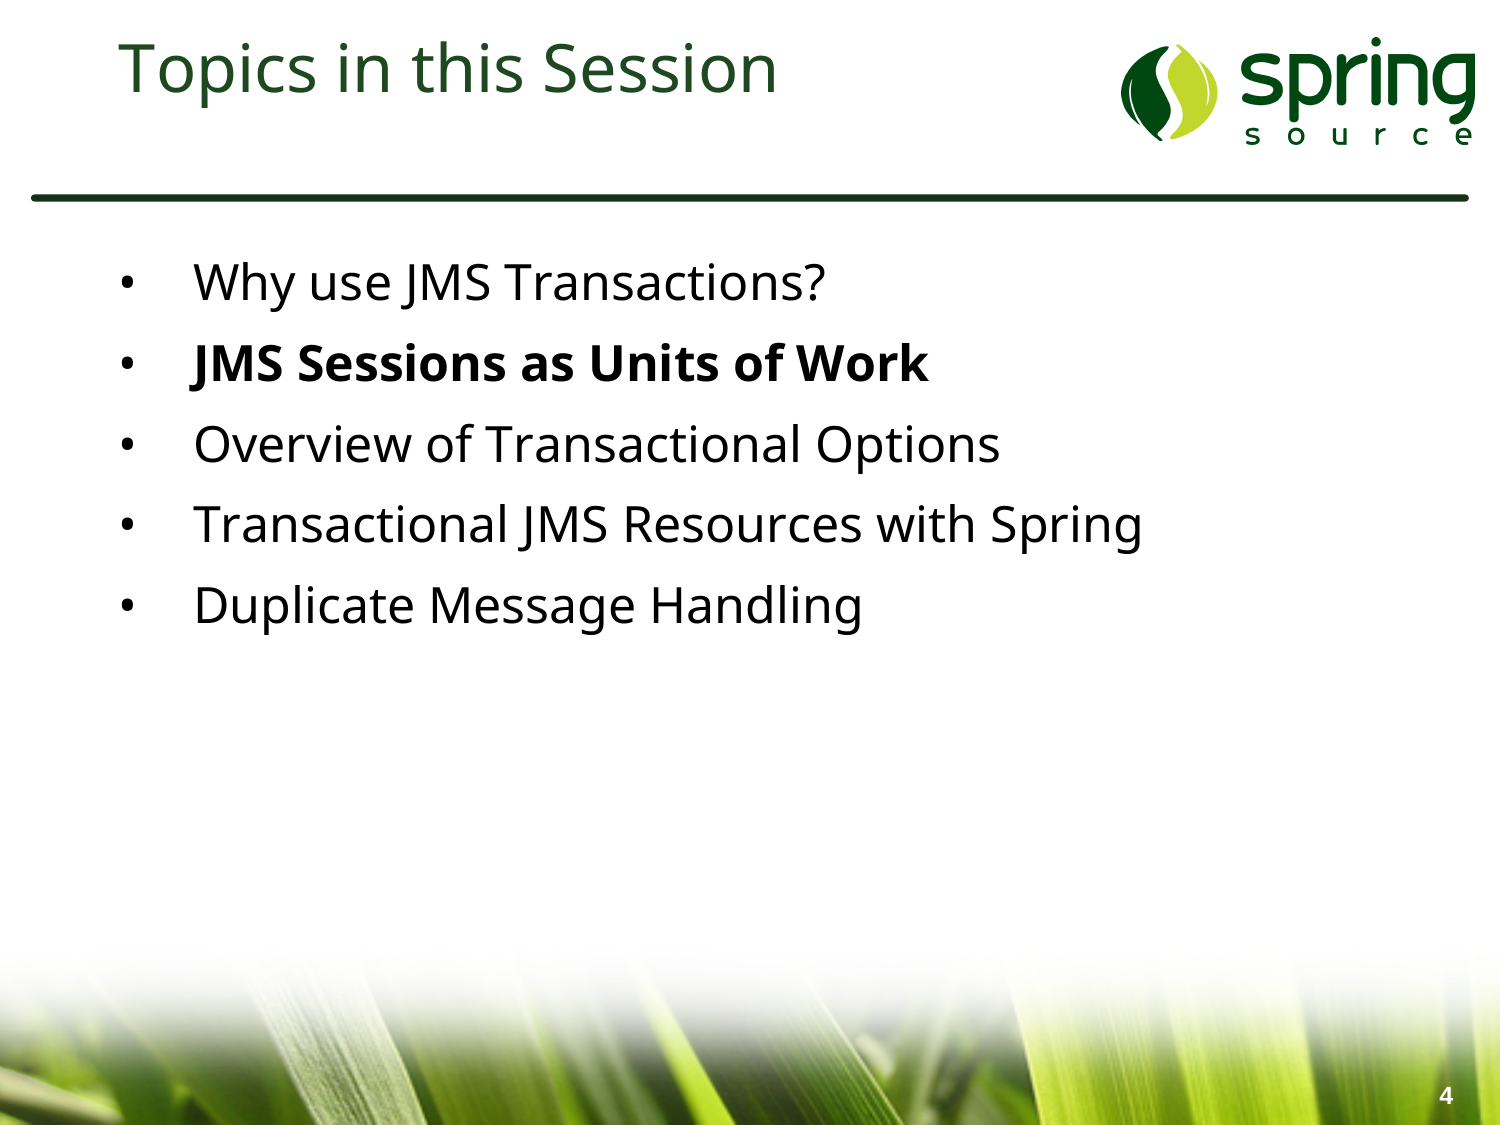

Topics in this Session
# Why use JMS Transactions?
JMS Sessions as Units of Work
Overview of Transactional Options
Transactional JMS Resources with Spring
Duplicate Message Handling